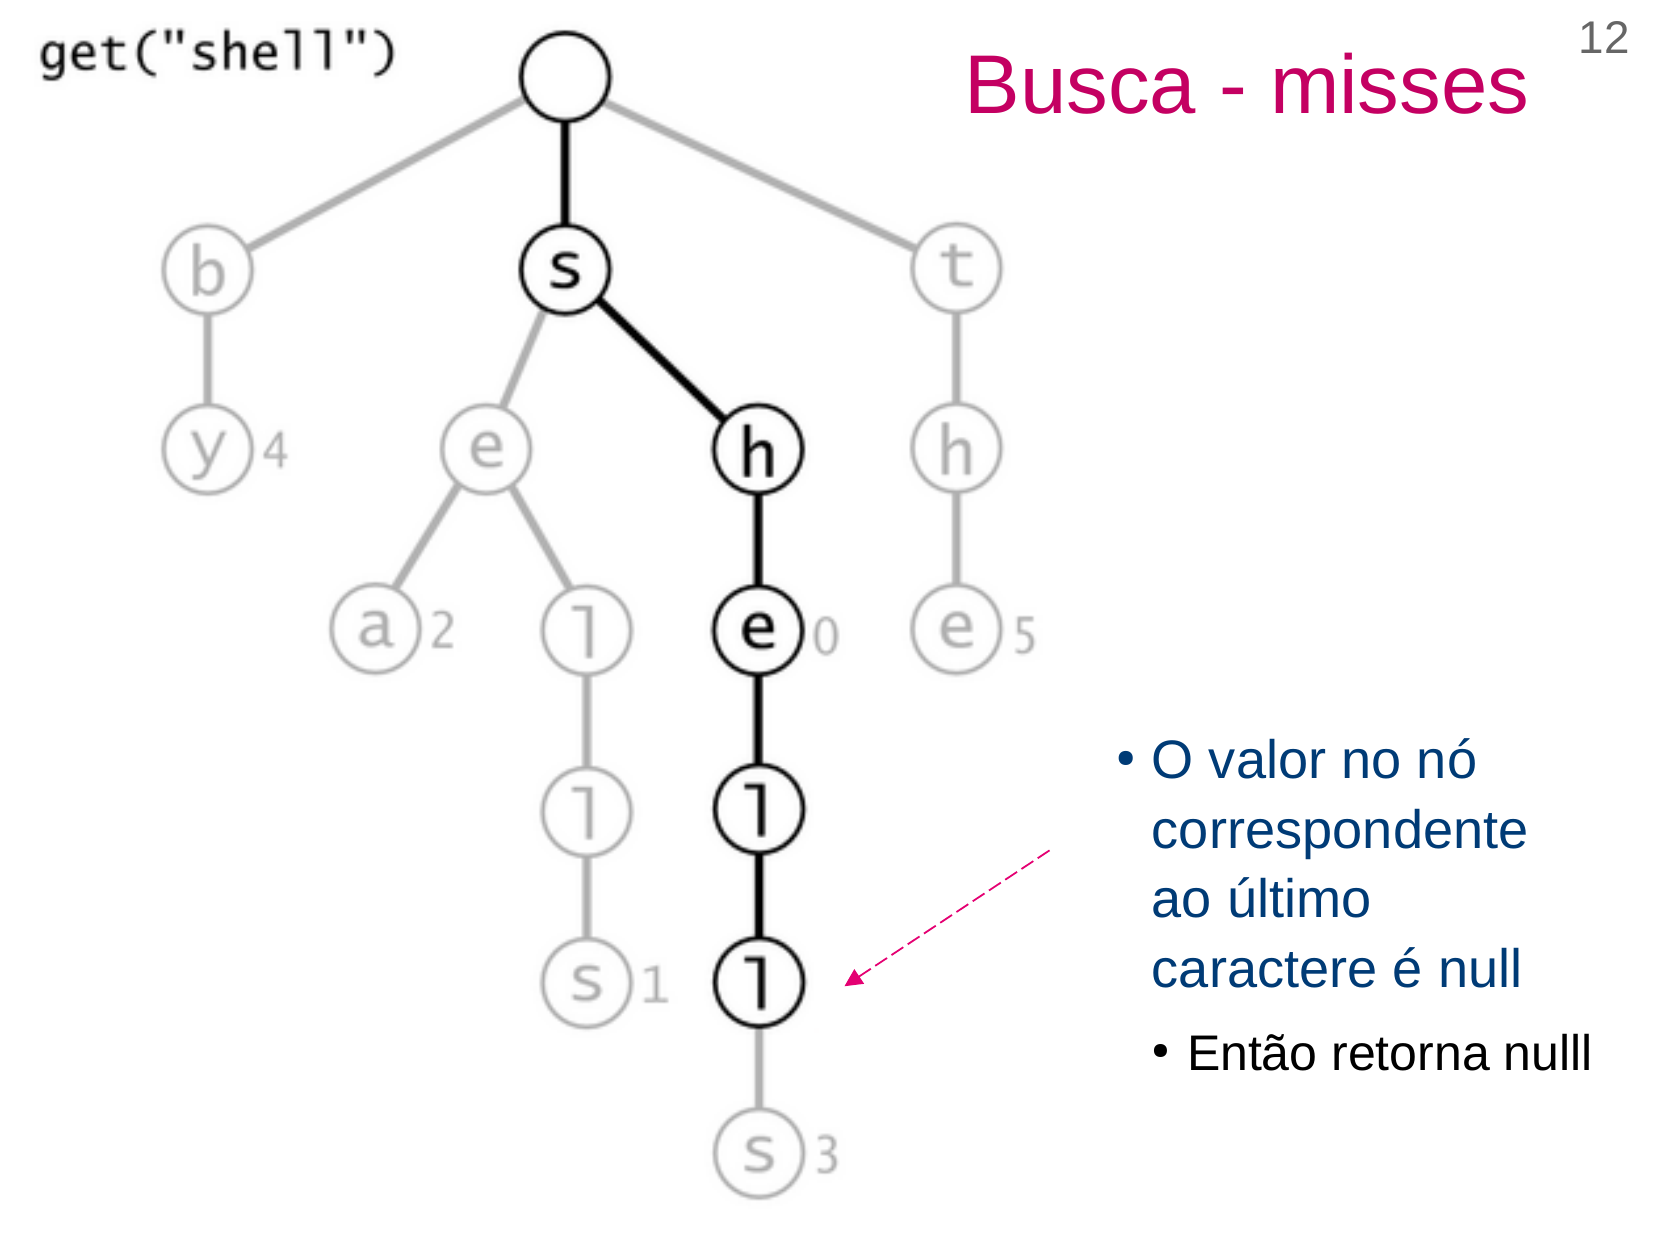

12
Busca - misses
# O valor no nó correspondente ao último caractere é null
Então retorna nulll